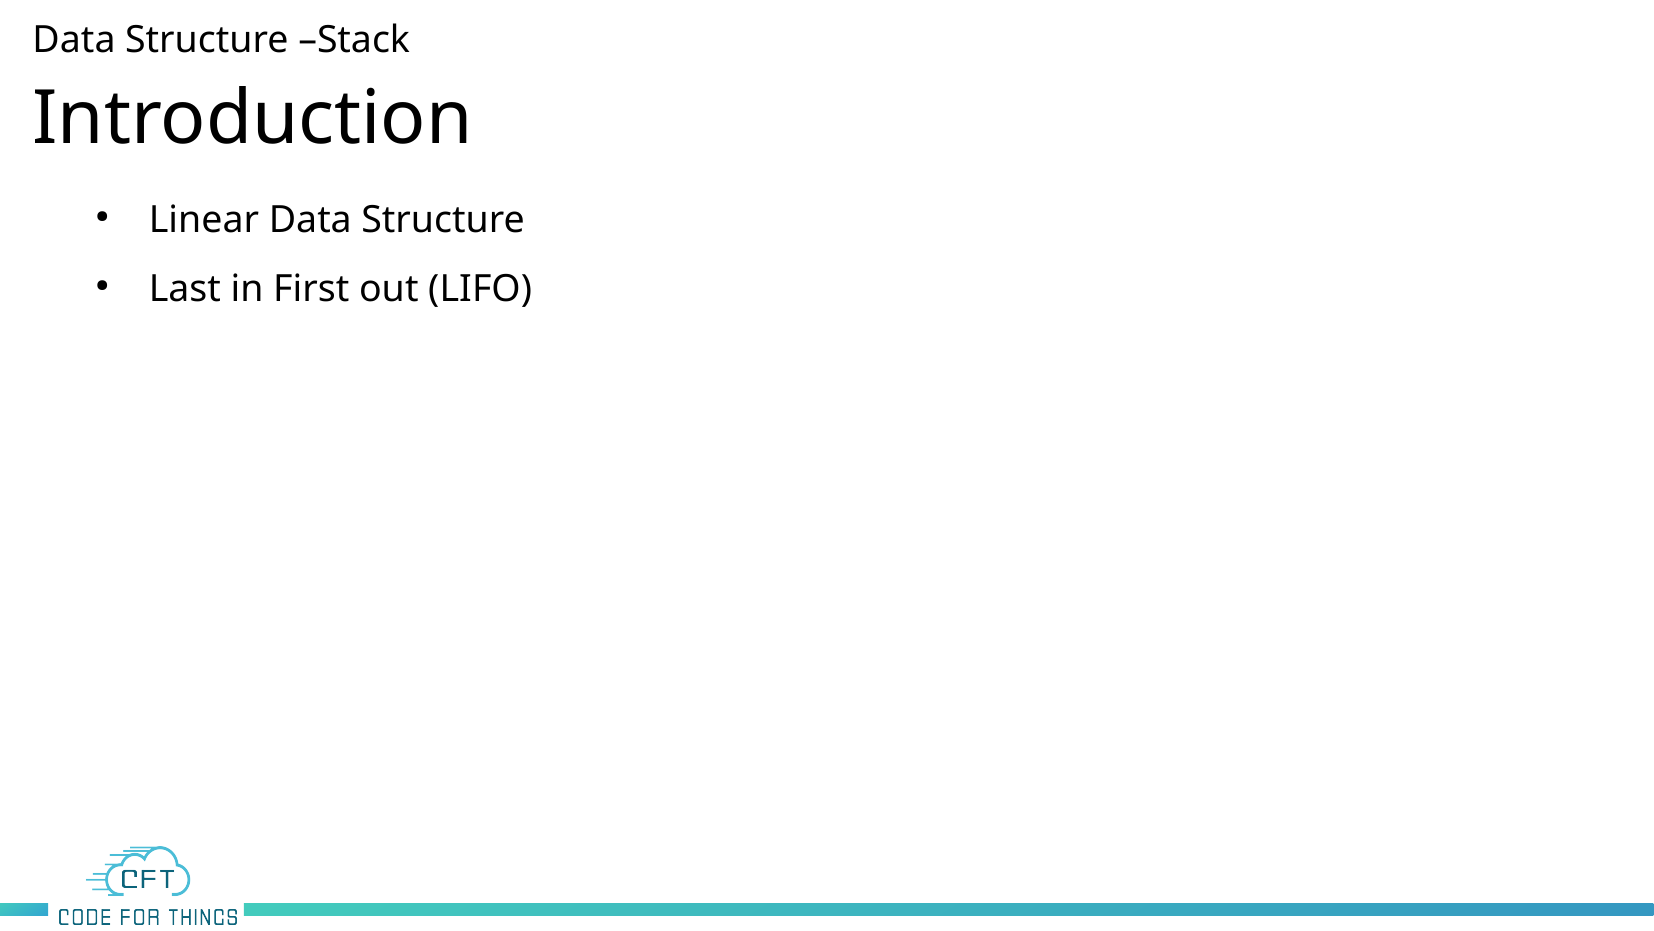

# Data Structure –Stack Introduction
Linear Data Structure
Last in First out (LIFO)